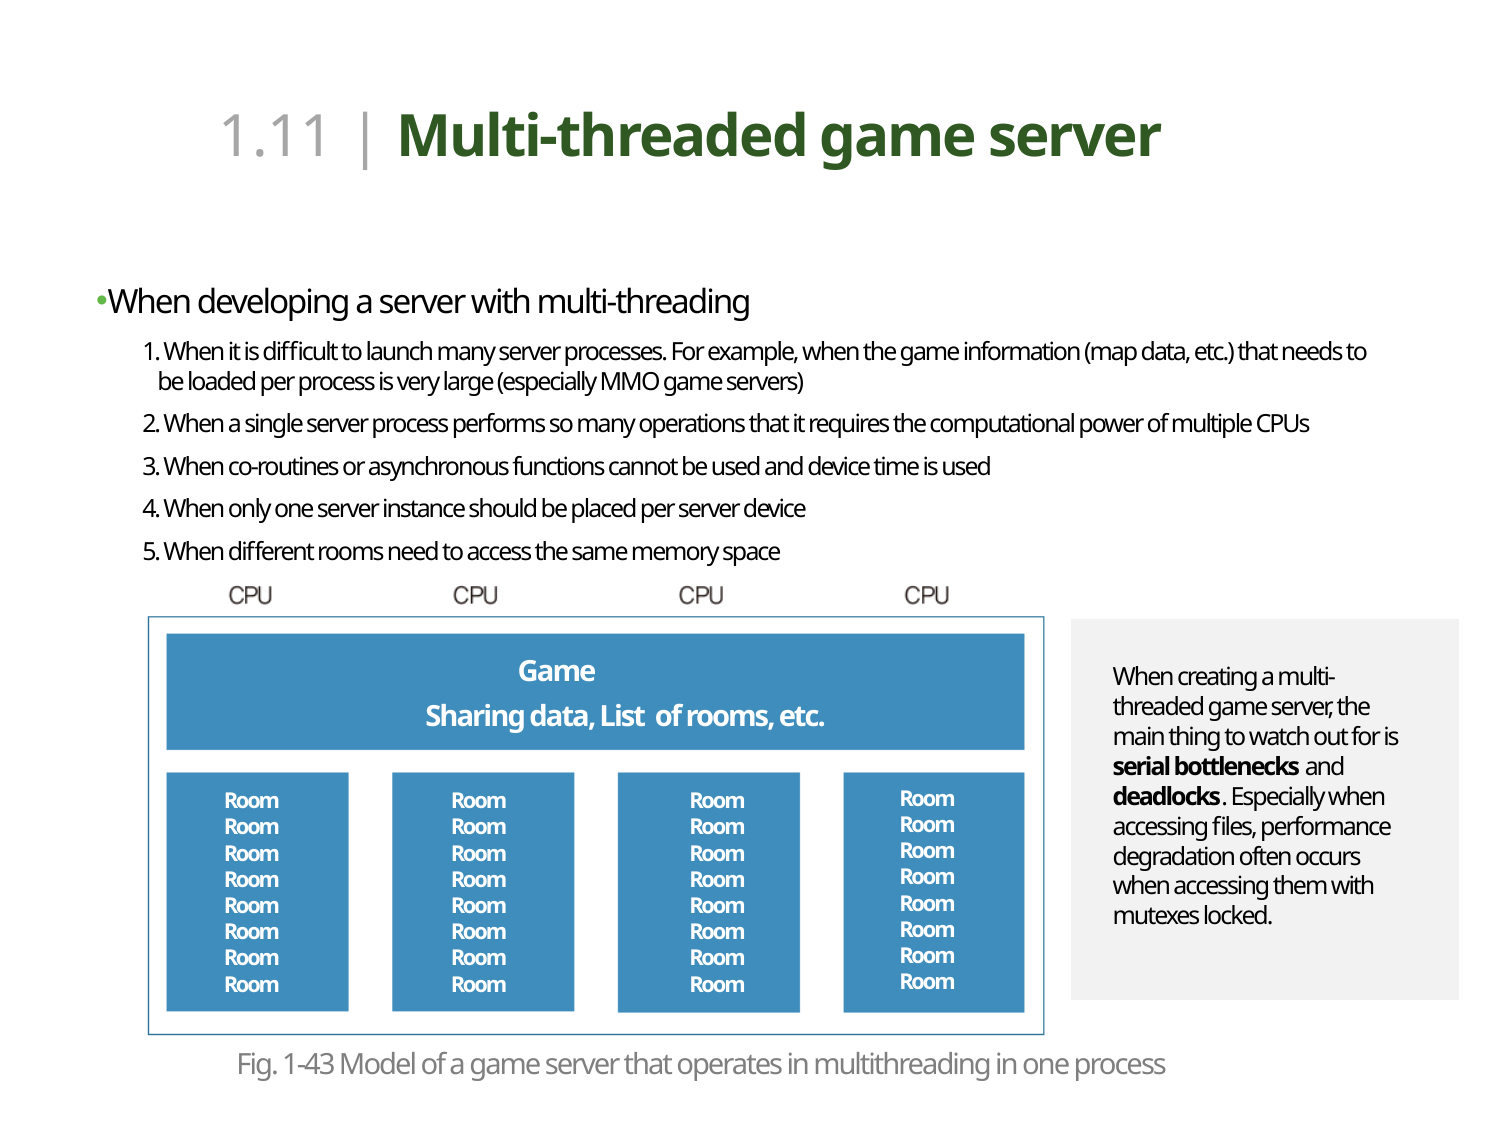

1.11 | Multi-threaded game server
When developing a server with multi-threading
1. When it is difficult to launch many server processes. For example, when the game information (map data, etc.) that needs to be loaded per process is very large (especially MMO game servers)
2. When a single server process performs so many operations that it requires the computational power of multiple CPUs
3. When co-routines or asynchronous functions cannot be used and device time is used
4. When only one server instance should be placed per server device
5. When different rooms need to access the same memory space
When creating a multi-threaded game server, the main thing to watch out for is serial bottlenecks and deadlocks. Especially when accessing files, performance degradation often occurs when accessing them with mutexes locked.
Game server
Sharing data, List of rooms, etc.
Room
Room
Room
Room
Room
Room
Room
Room
Room
Room
Room
Room
Room
Room
Room
Room
Room
Room
Room
Room
Room
Room
Room
Room
Room
Room
Room
Room
Room
Room
Room
Room
Fig. 1-43 Model of a game server that operates in multithreading in one process